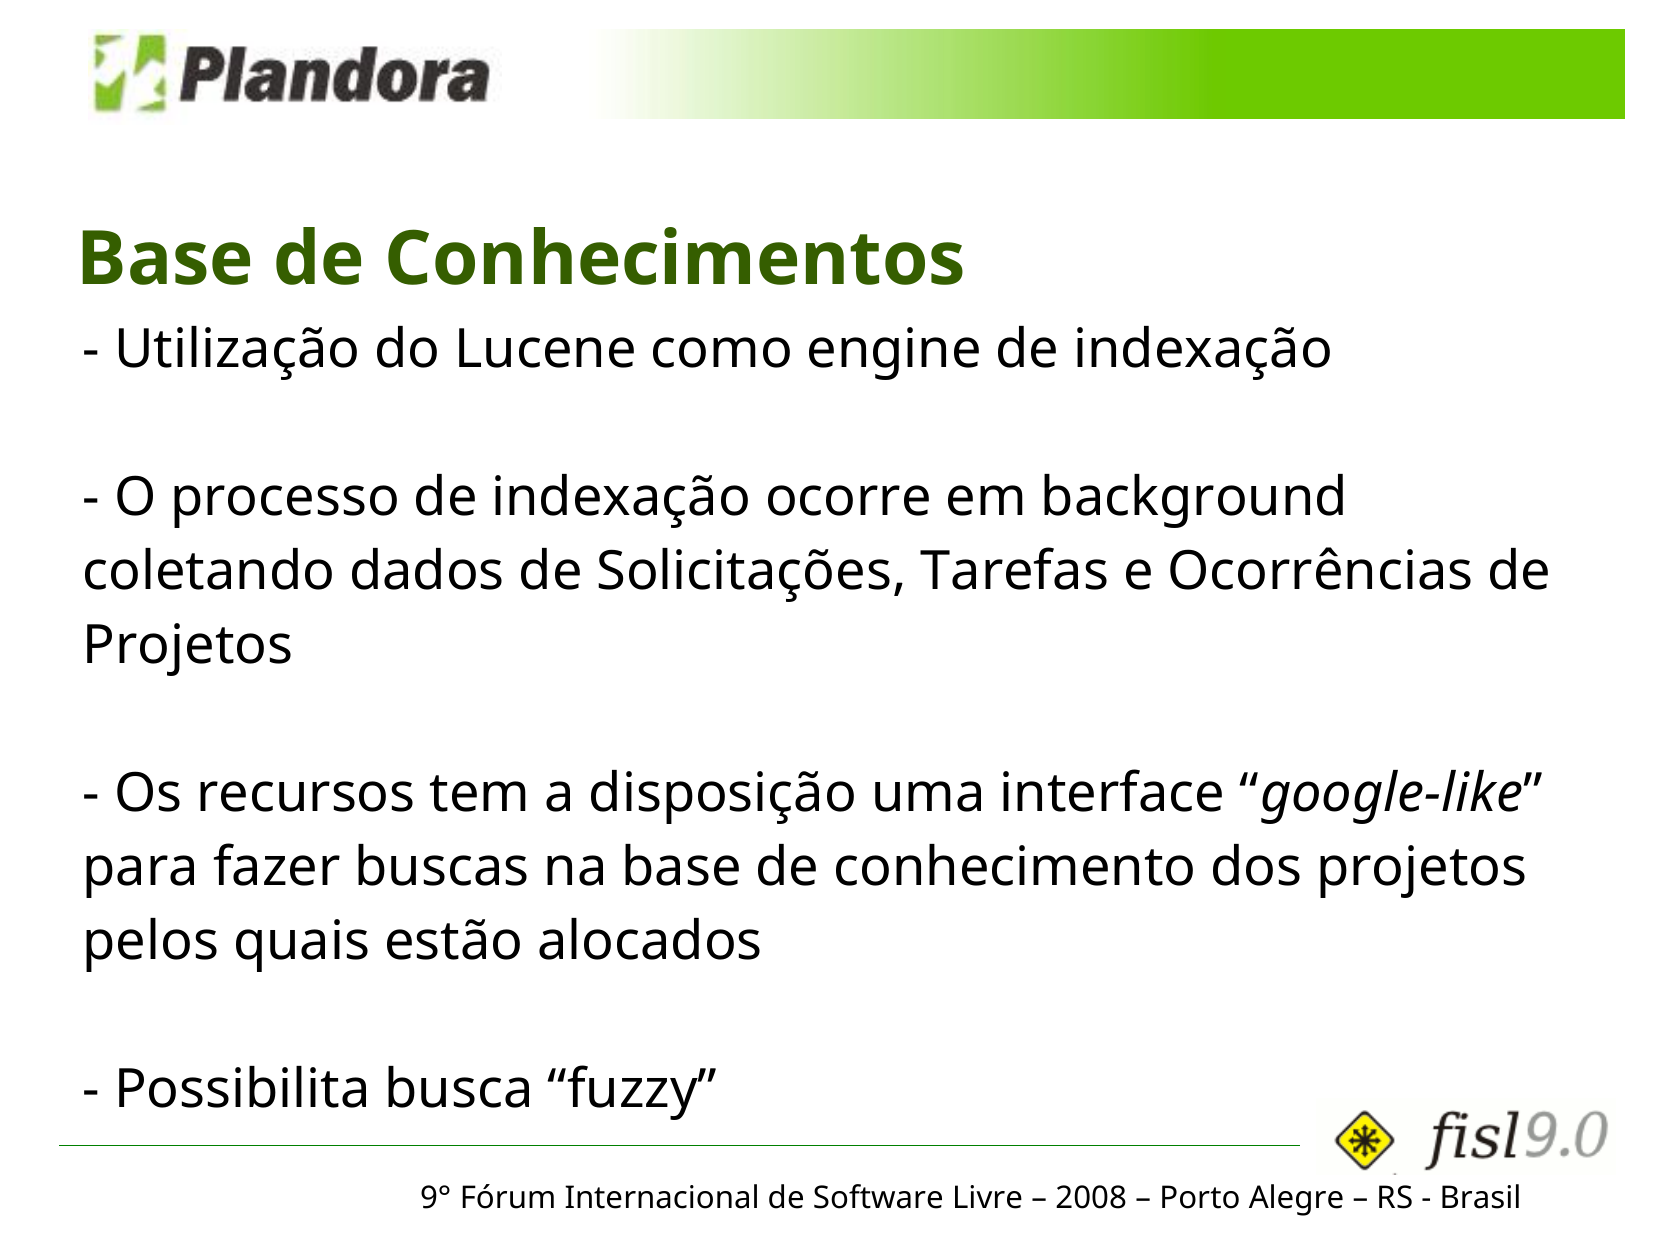

# Base de Conhecimentos
- Utilização do Lucene como engine de indexação
- O processo de indexação ocorre em background coletando dados de Solicitações, Tarefas e Ocorrências de Projetos
- Os recursos tem a disposição uma interface “google-like” para fazer buscas na base de conhecimento dos projetos pelos quais estão alocados
- Possibilita busca “fuzzy”